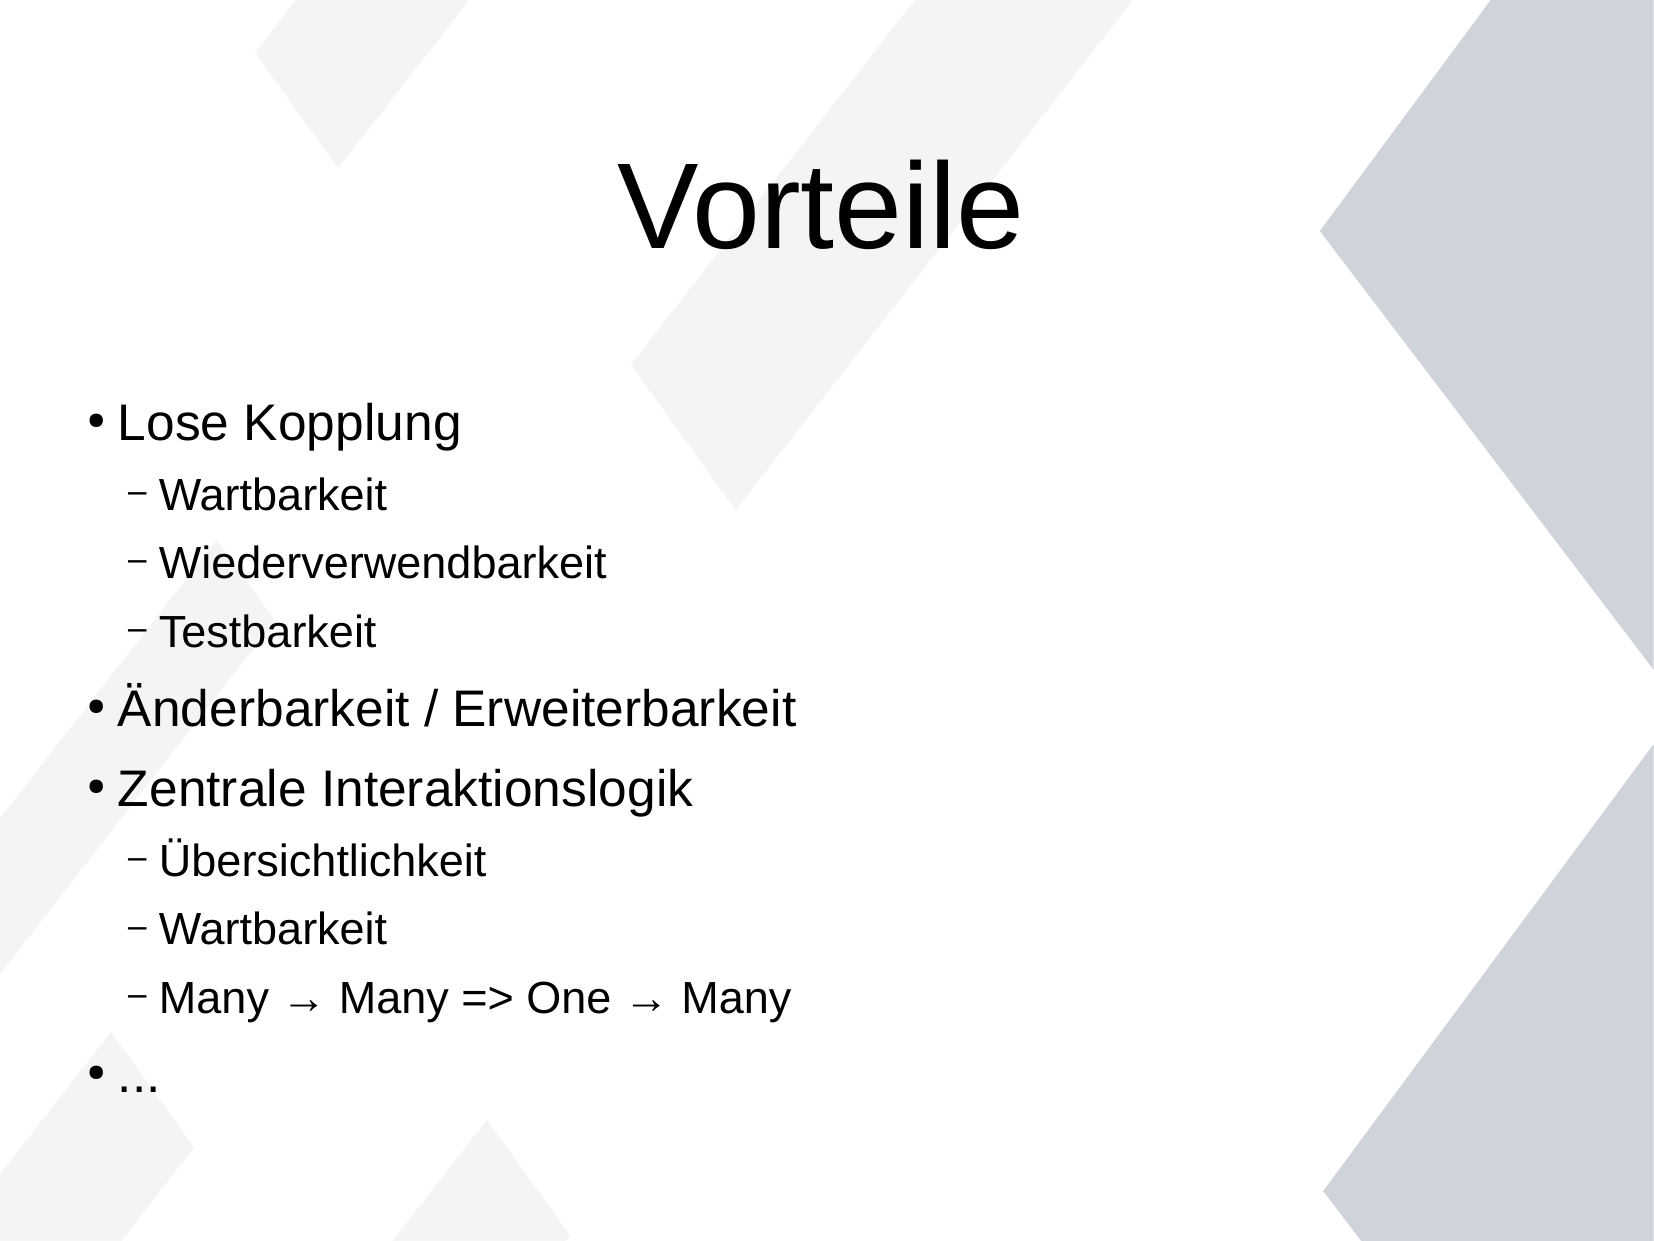

# Vorteile
Lose Kopplung
Wartbarkeit
Wiederverwendbarkeit
Testbarkeit
Änderbarkeit / Erweiterbarkeit
Zentrale Interaktionslogik
Übersichtlichkeit
Wartbarkeit
Many → Many => One → Many
...